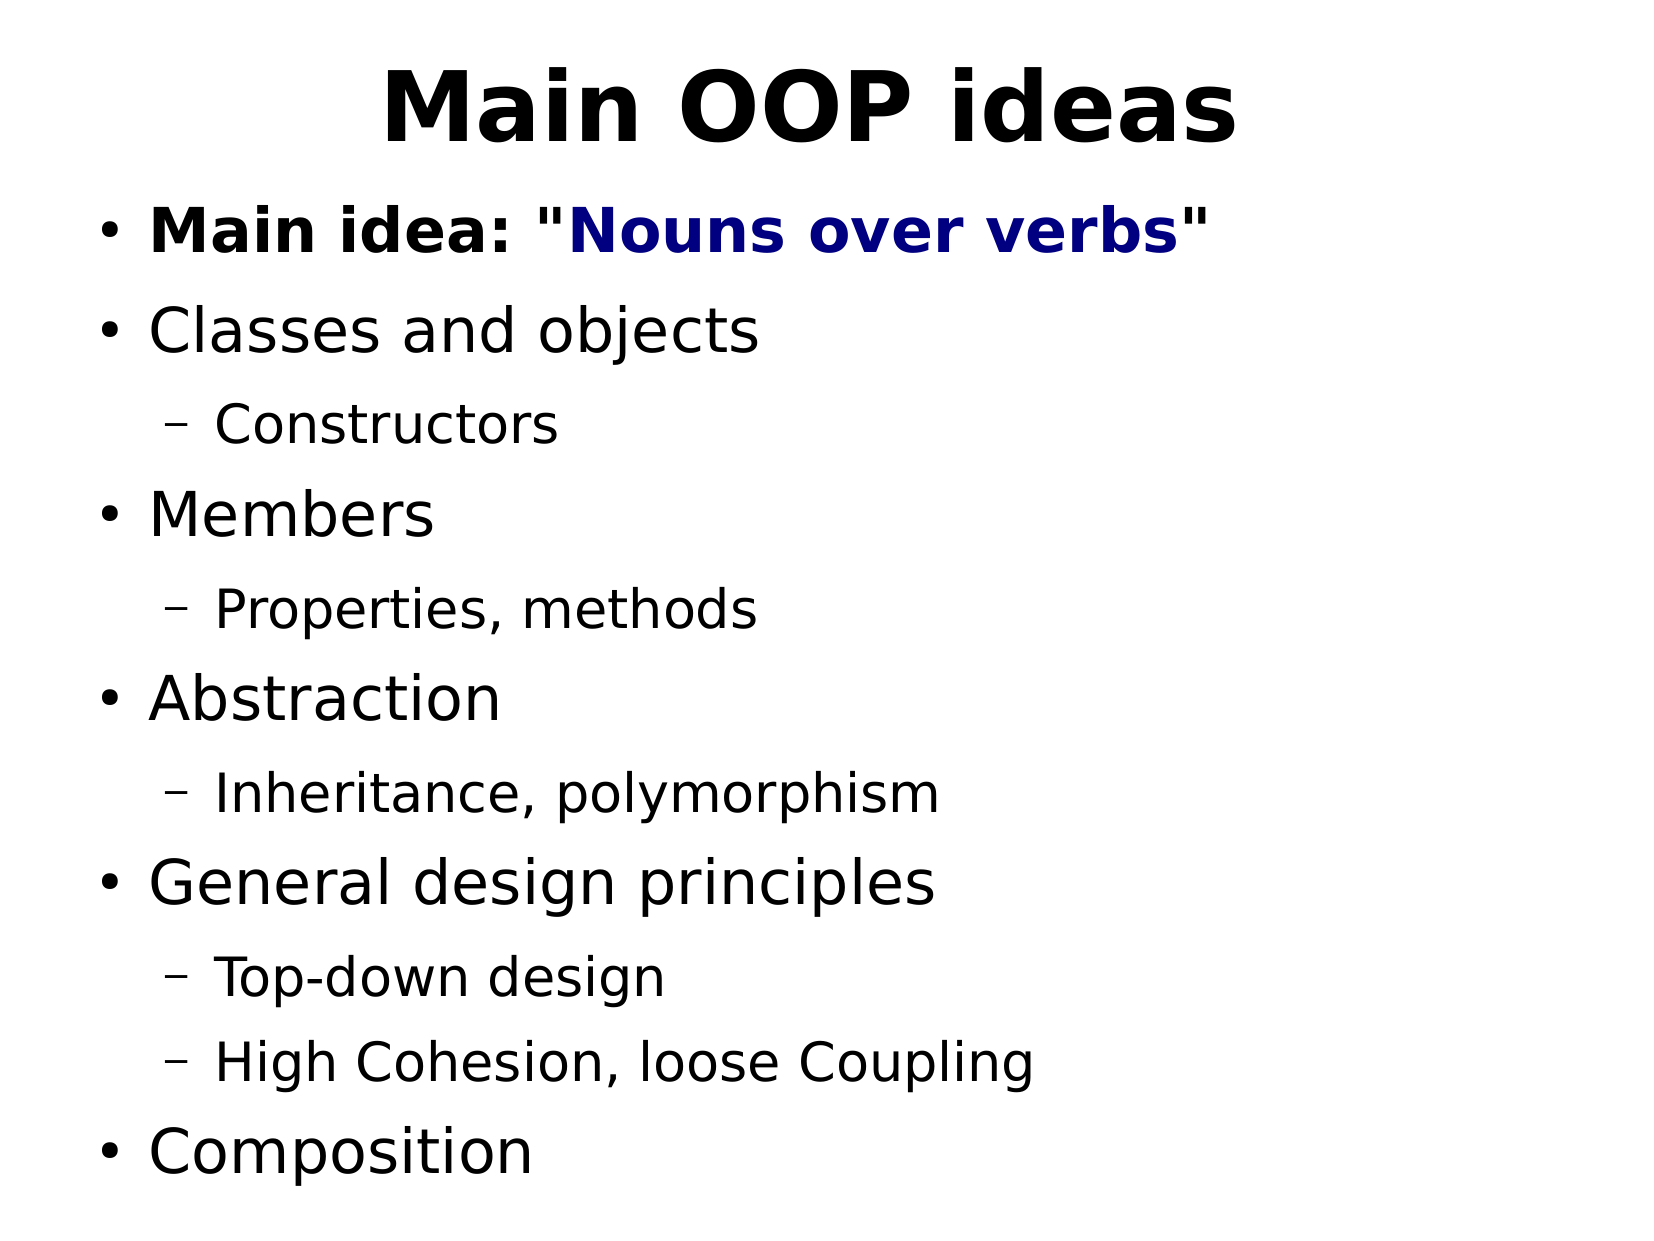

# Main OOP ideas
Main idea: "Nouns over verbs"
Classes and objects
Constructors
Members
Properties, methods
Abstraction
Inheritance, polymorphism
General design principles
Top-down design
High Cohesion, loose Coupling
Composition